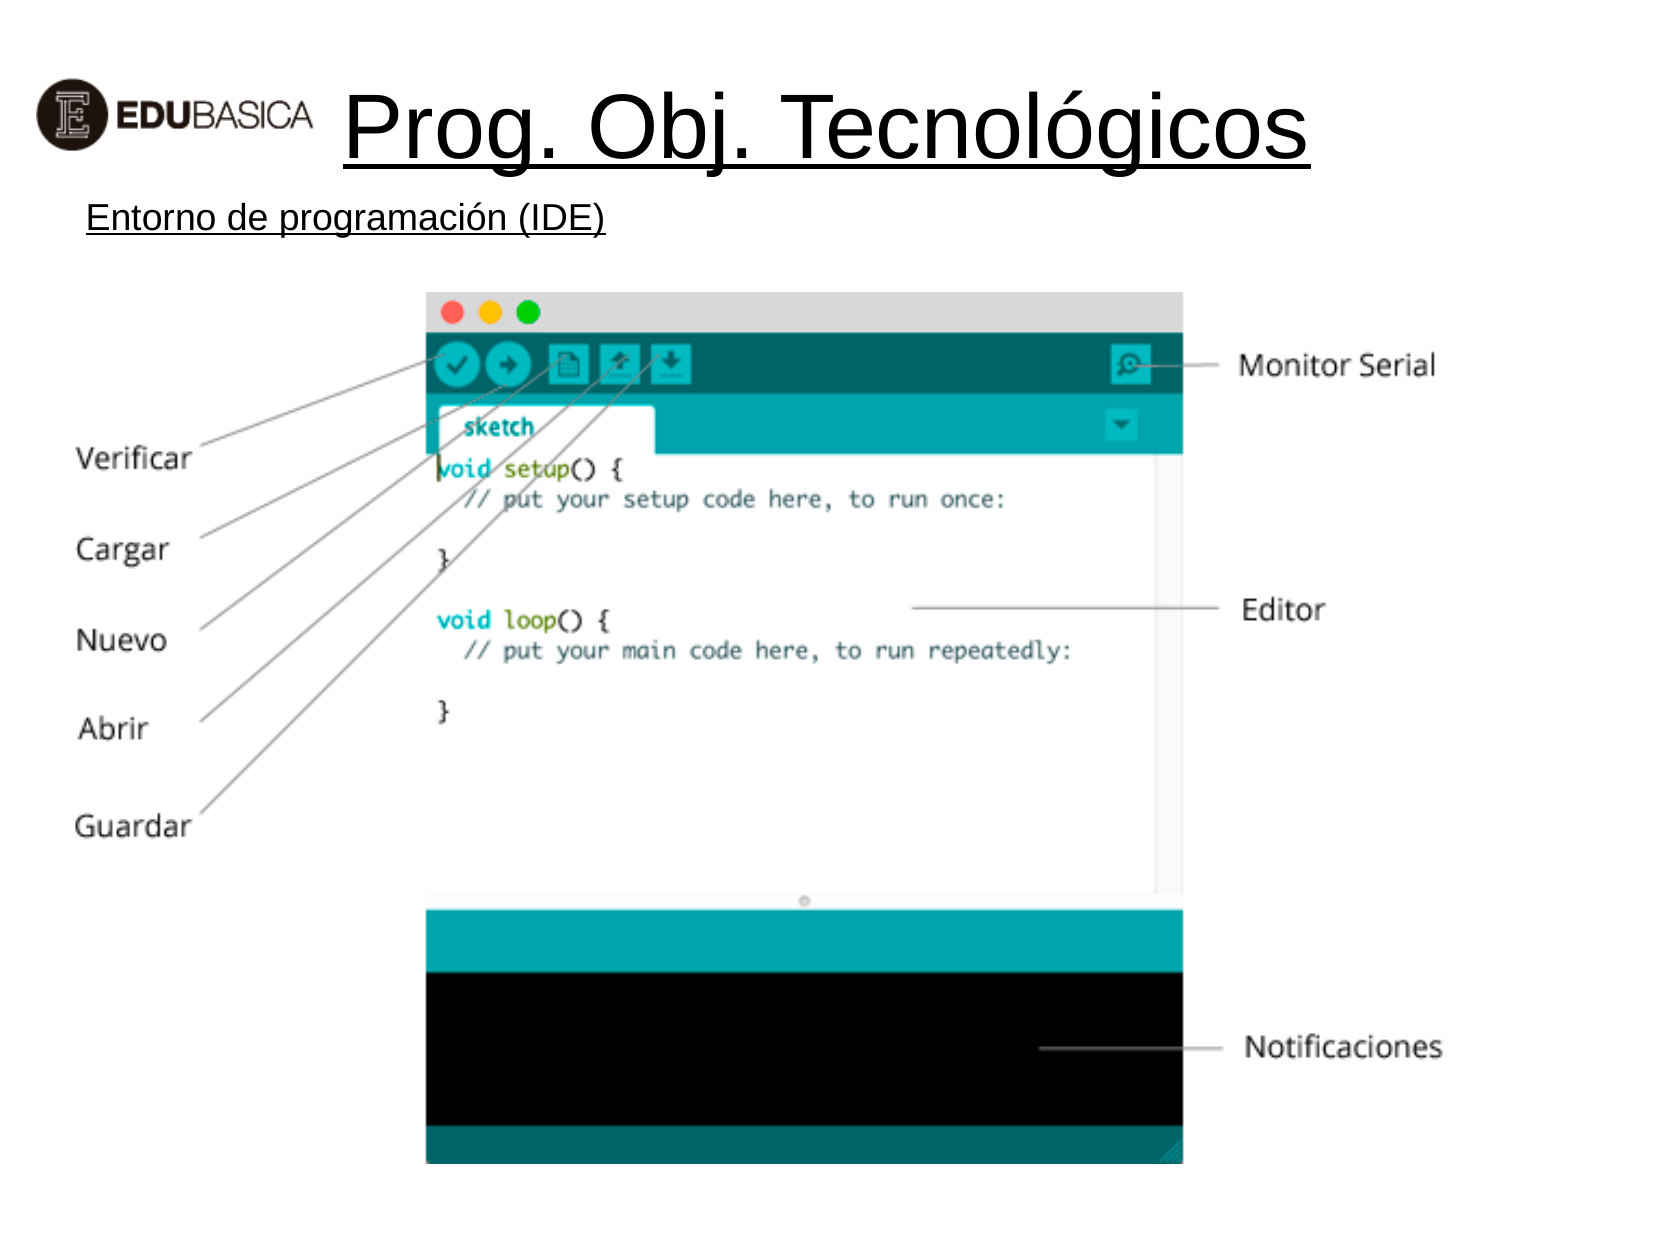

# Prog. Obj. Tecnológicos
Entorno de programación (IDE)